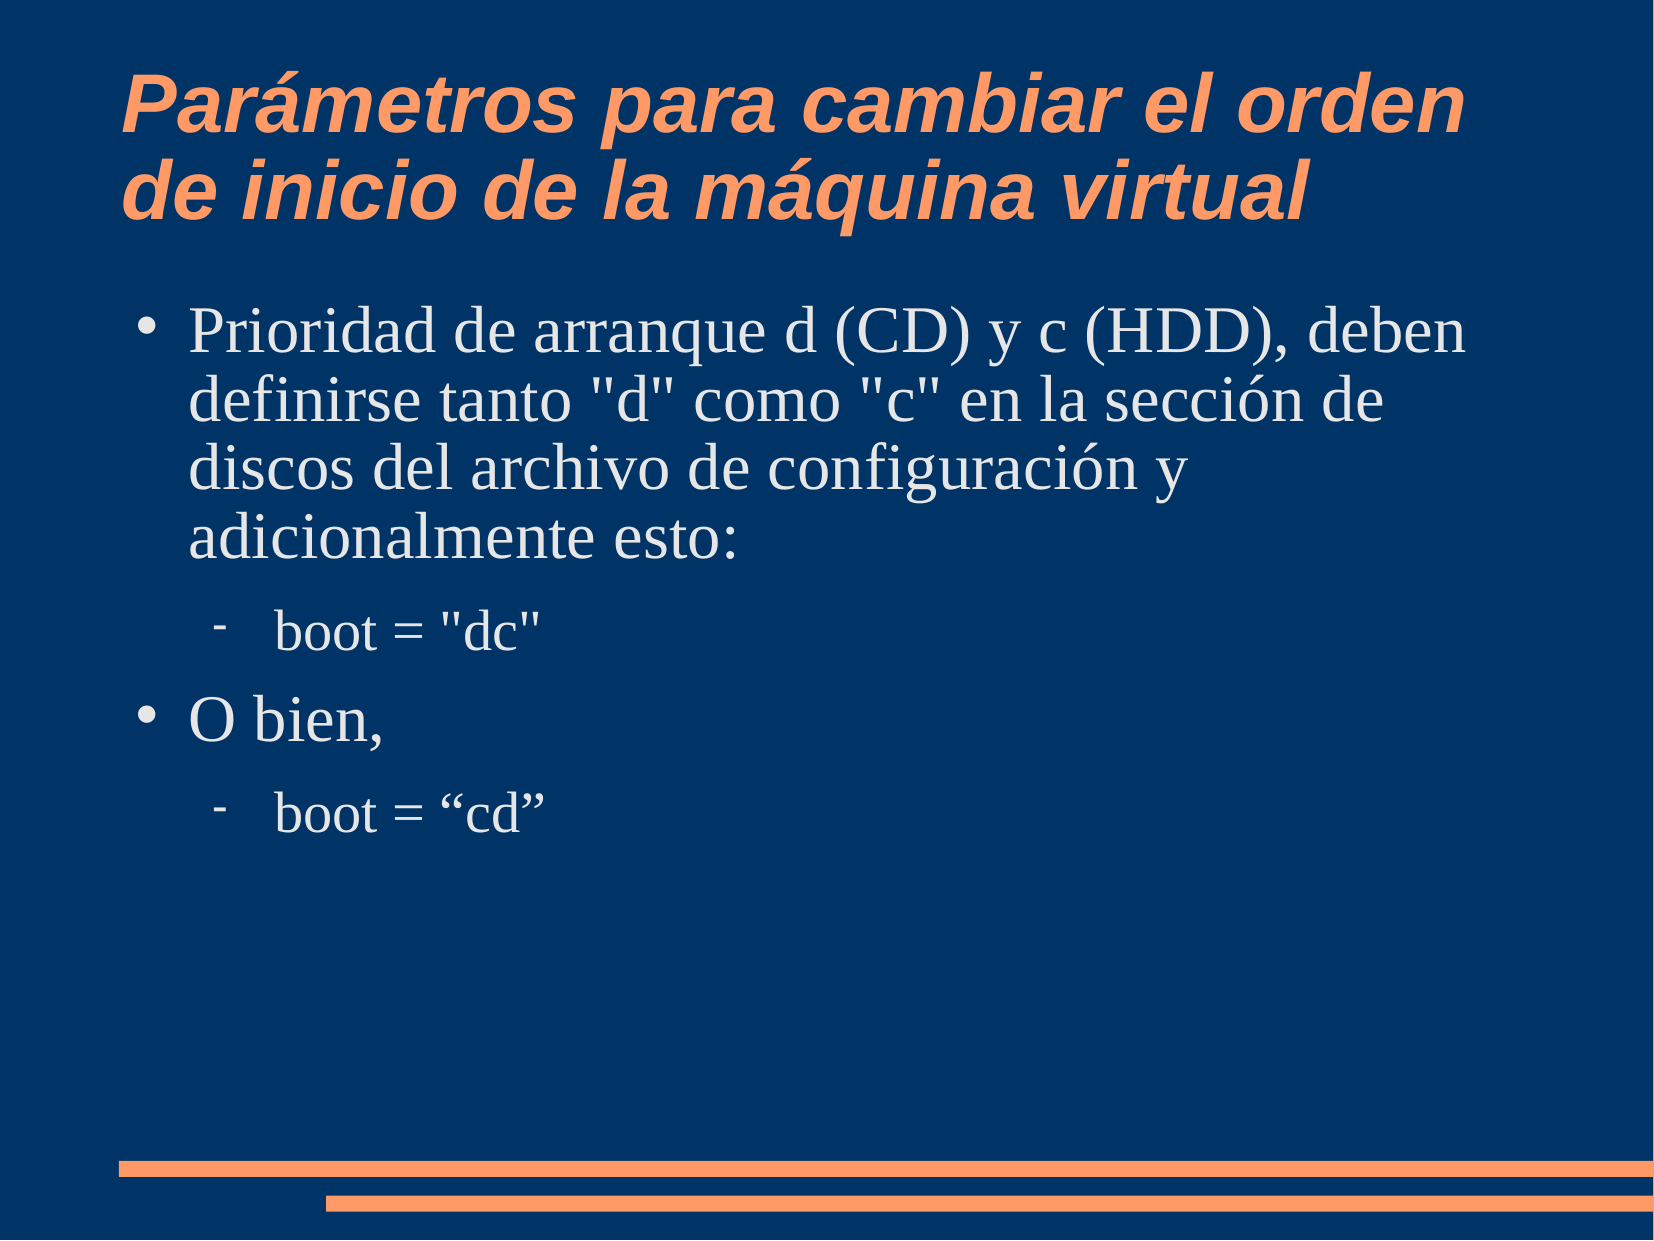

# Parámetros para cambiar el orden de inicio de la máquina virtual
Prioridad de arranque d (CD) y c (HDD), deben definirse tanto "d" como "c" en la sección de discos del archivo de configuración y adicionalmente esto:
 boot = "dc"
O bien,
 boot = “cd”